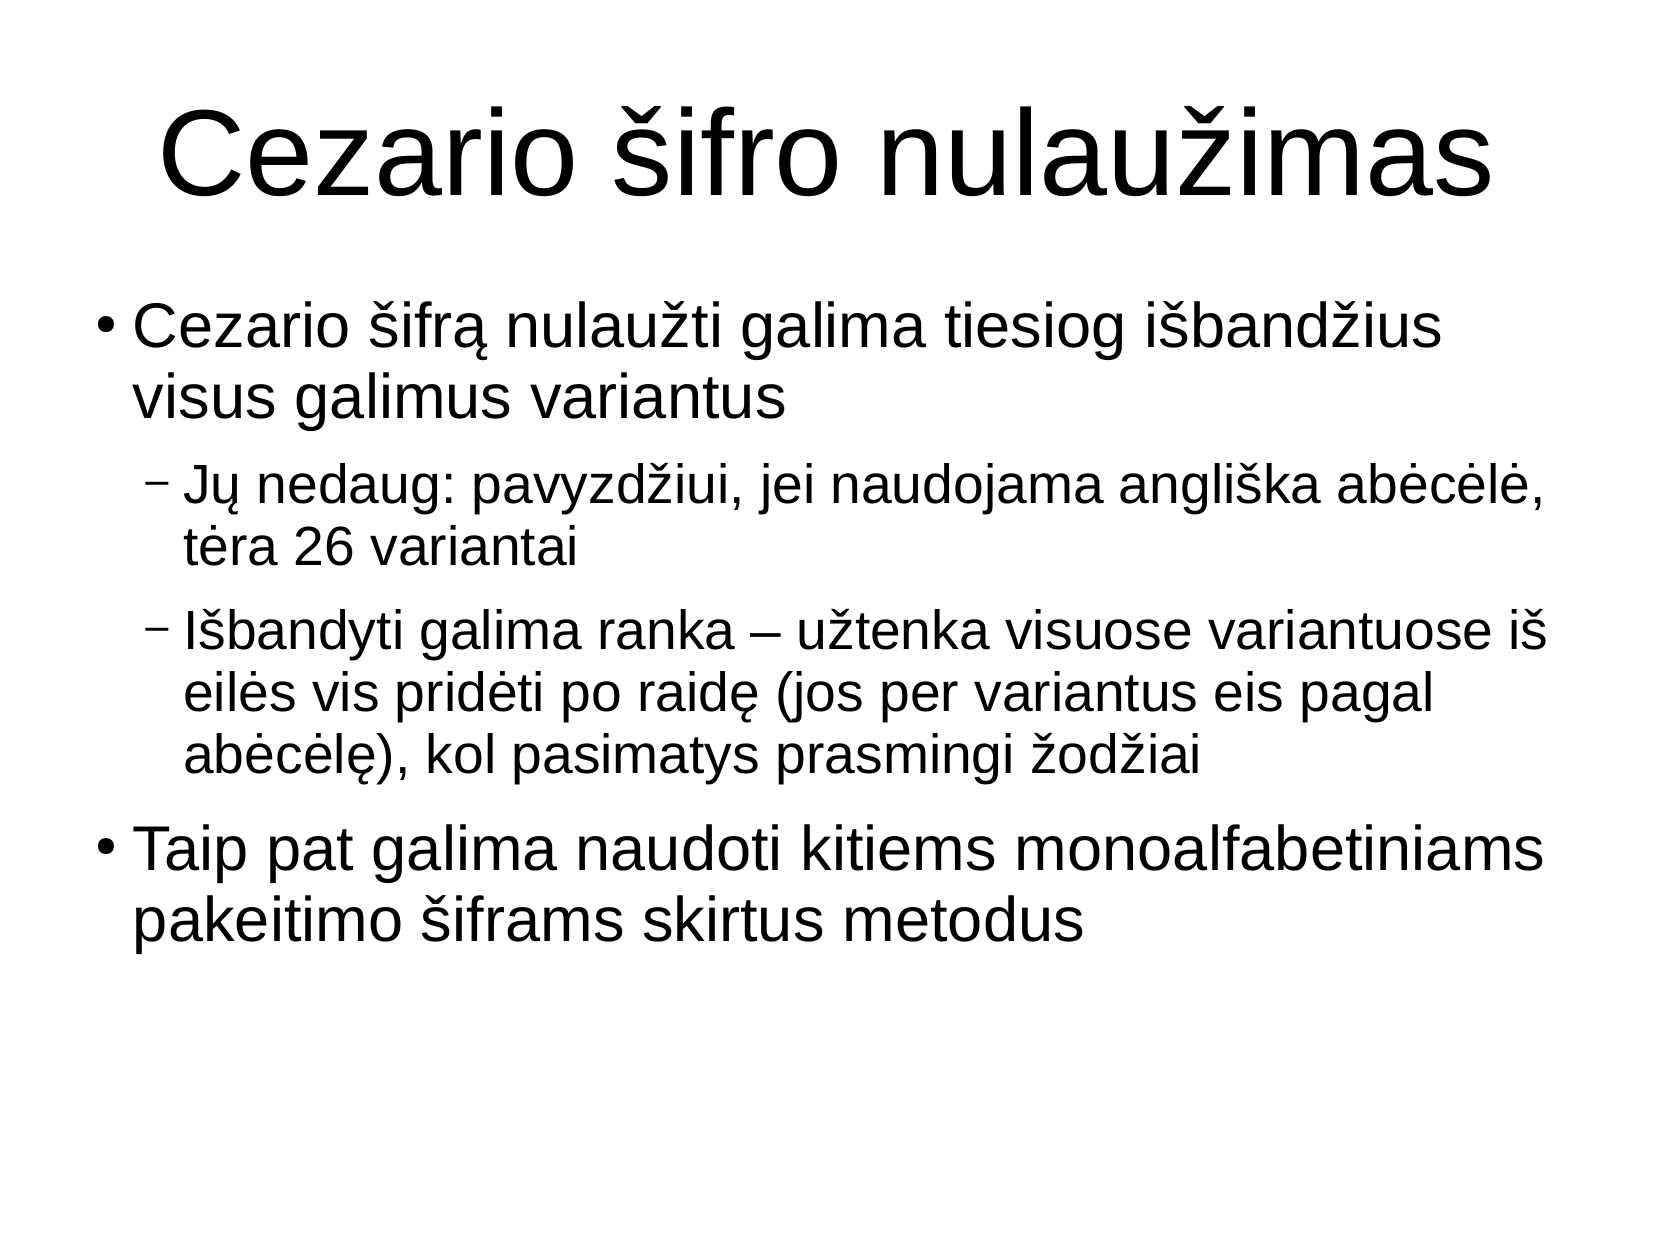

# Cezario šifro nulaužimas
Cezario šifrą nulaužti galima tiesiog išbandžius visus galimus variantus
Jų nedaug: pavyzdžiui, jei naudojama angliška abėcėlė, tėra 26 variantai
Išbandyti galima ranka – užtenka visuose variantuose iš eilės vis pridėti po raidę (jos per variantus eis pagal abėcėlę), kol pasimatys prasmingi žodžiai
Taip pat galima naudoti kitiems monoalfabetiniams pakeitimo šiframs skirtus metodus